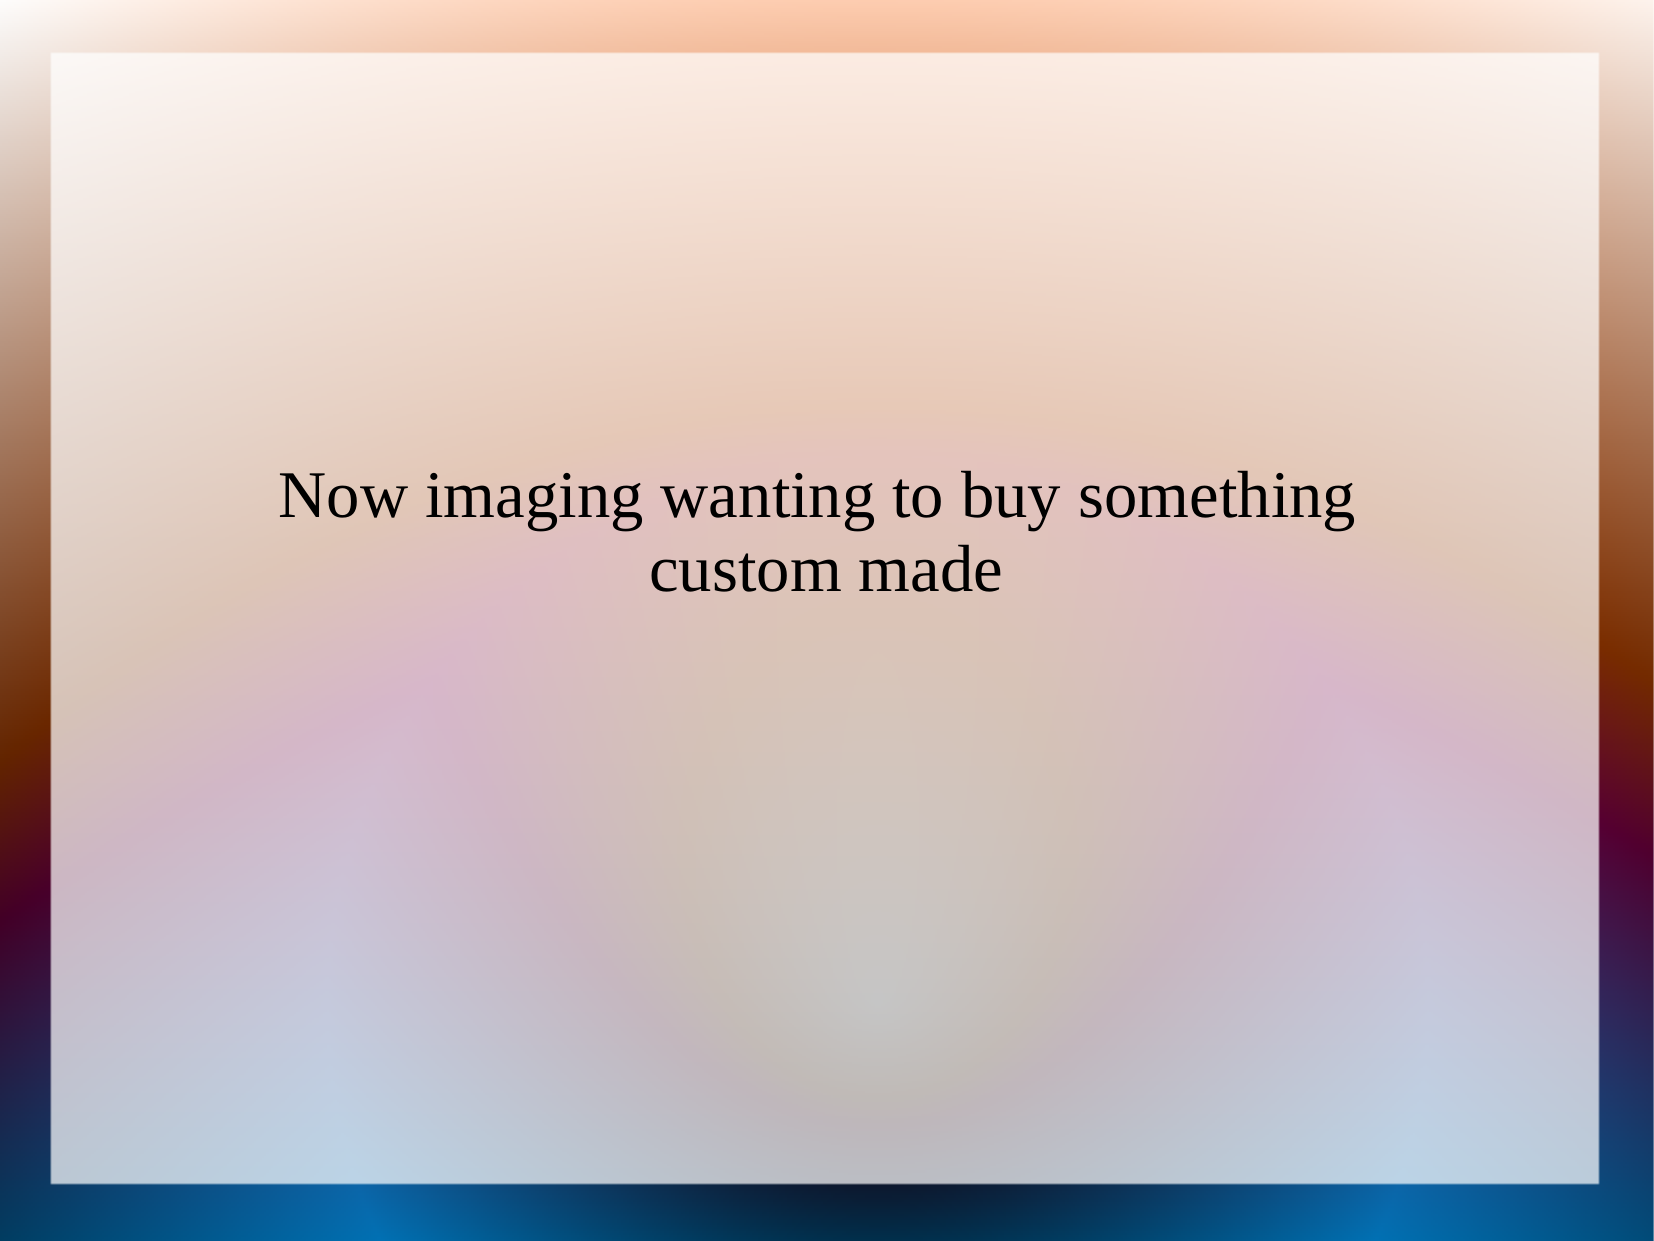

# Now imaging wanting to buy something
custom made